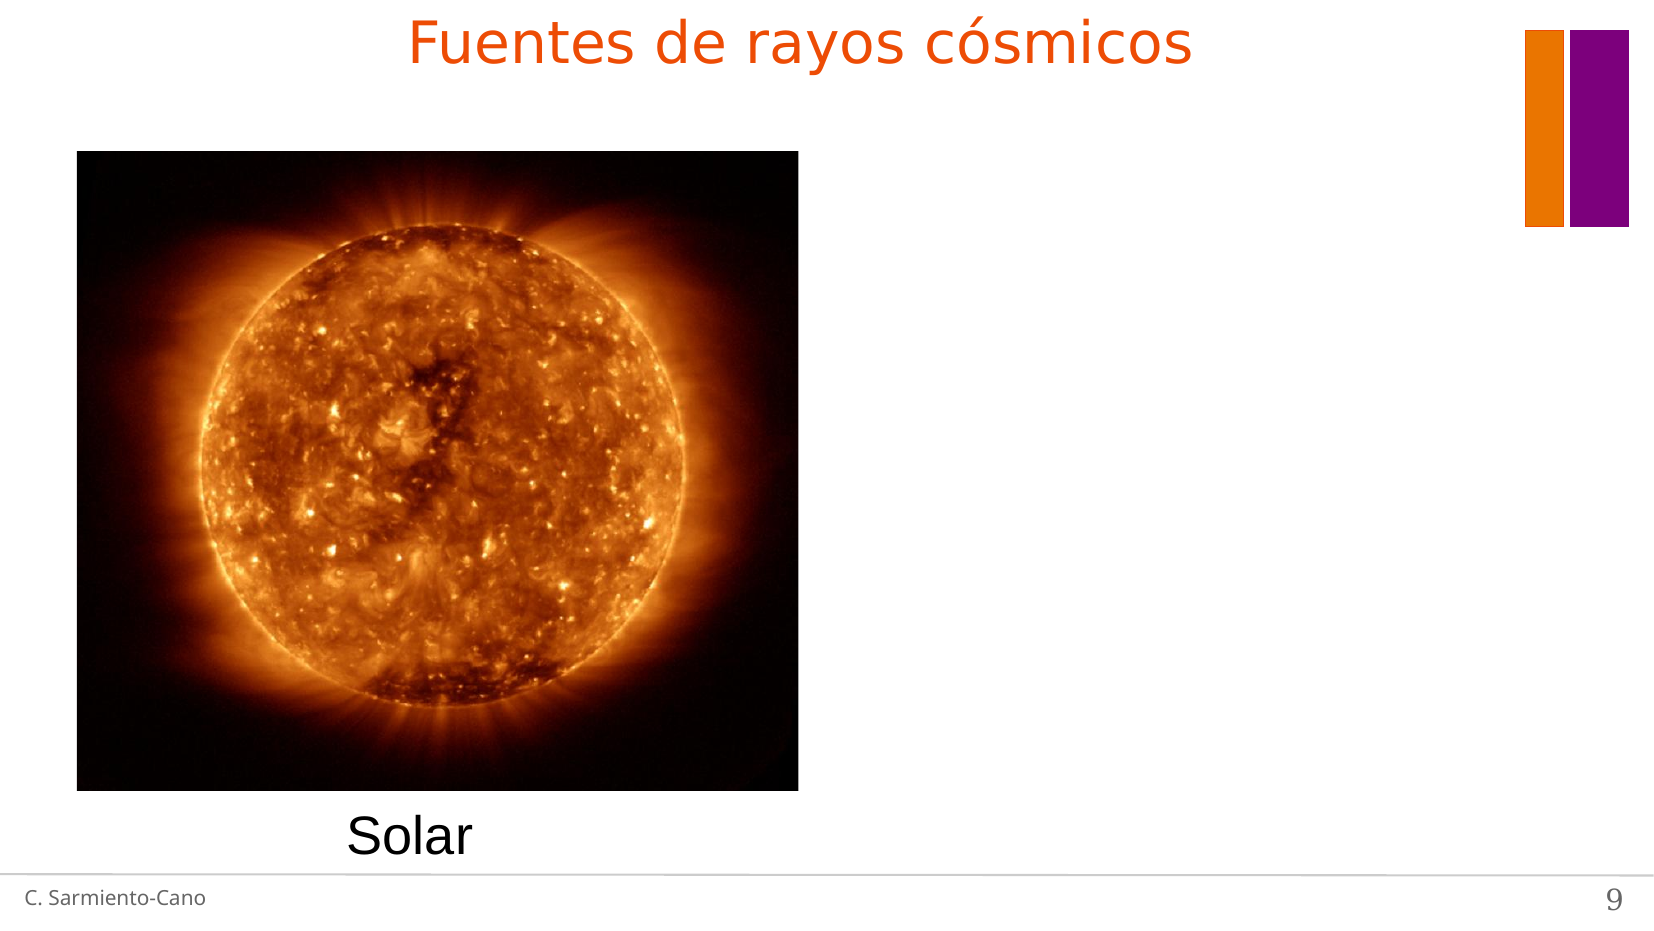

# Fuentes de rayos cósmicos
Solar
9